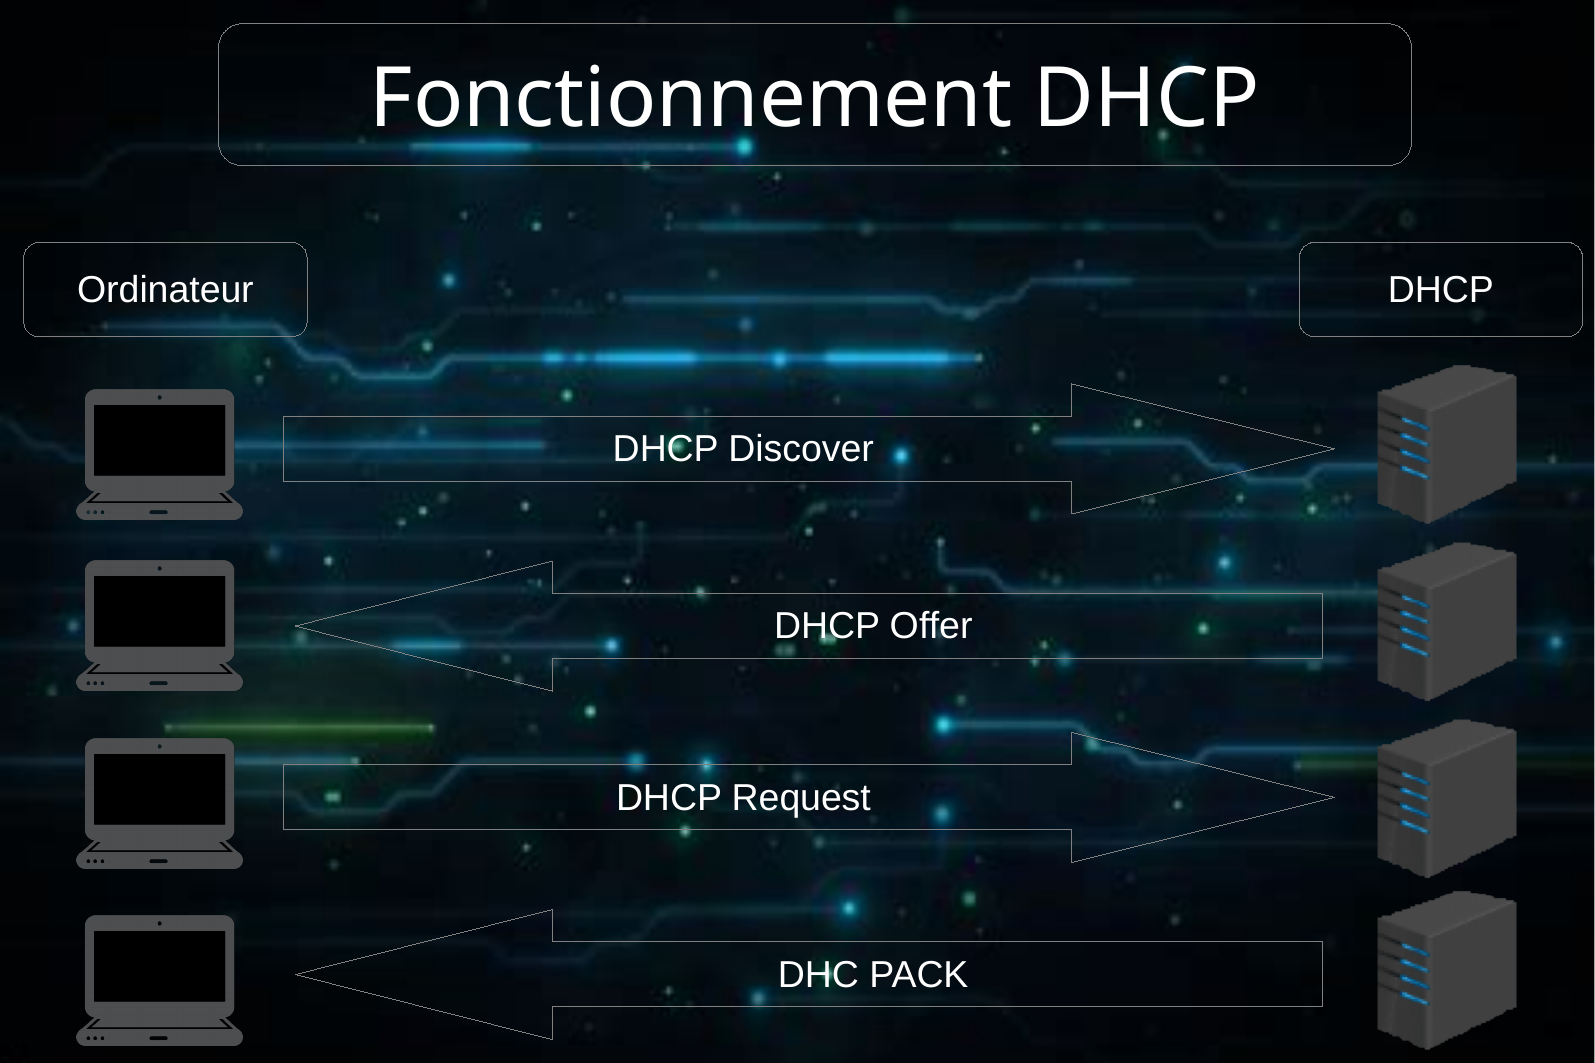

Fonctionnement DHCP
Ordinateur
DHCP
DHCP Discover
DHCP Offer
DHCP Request
DHC PACK